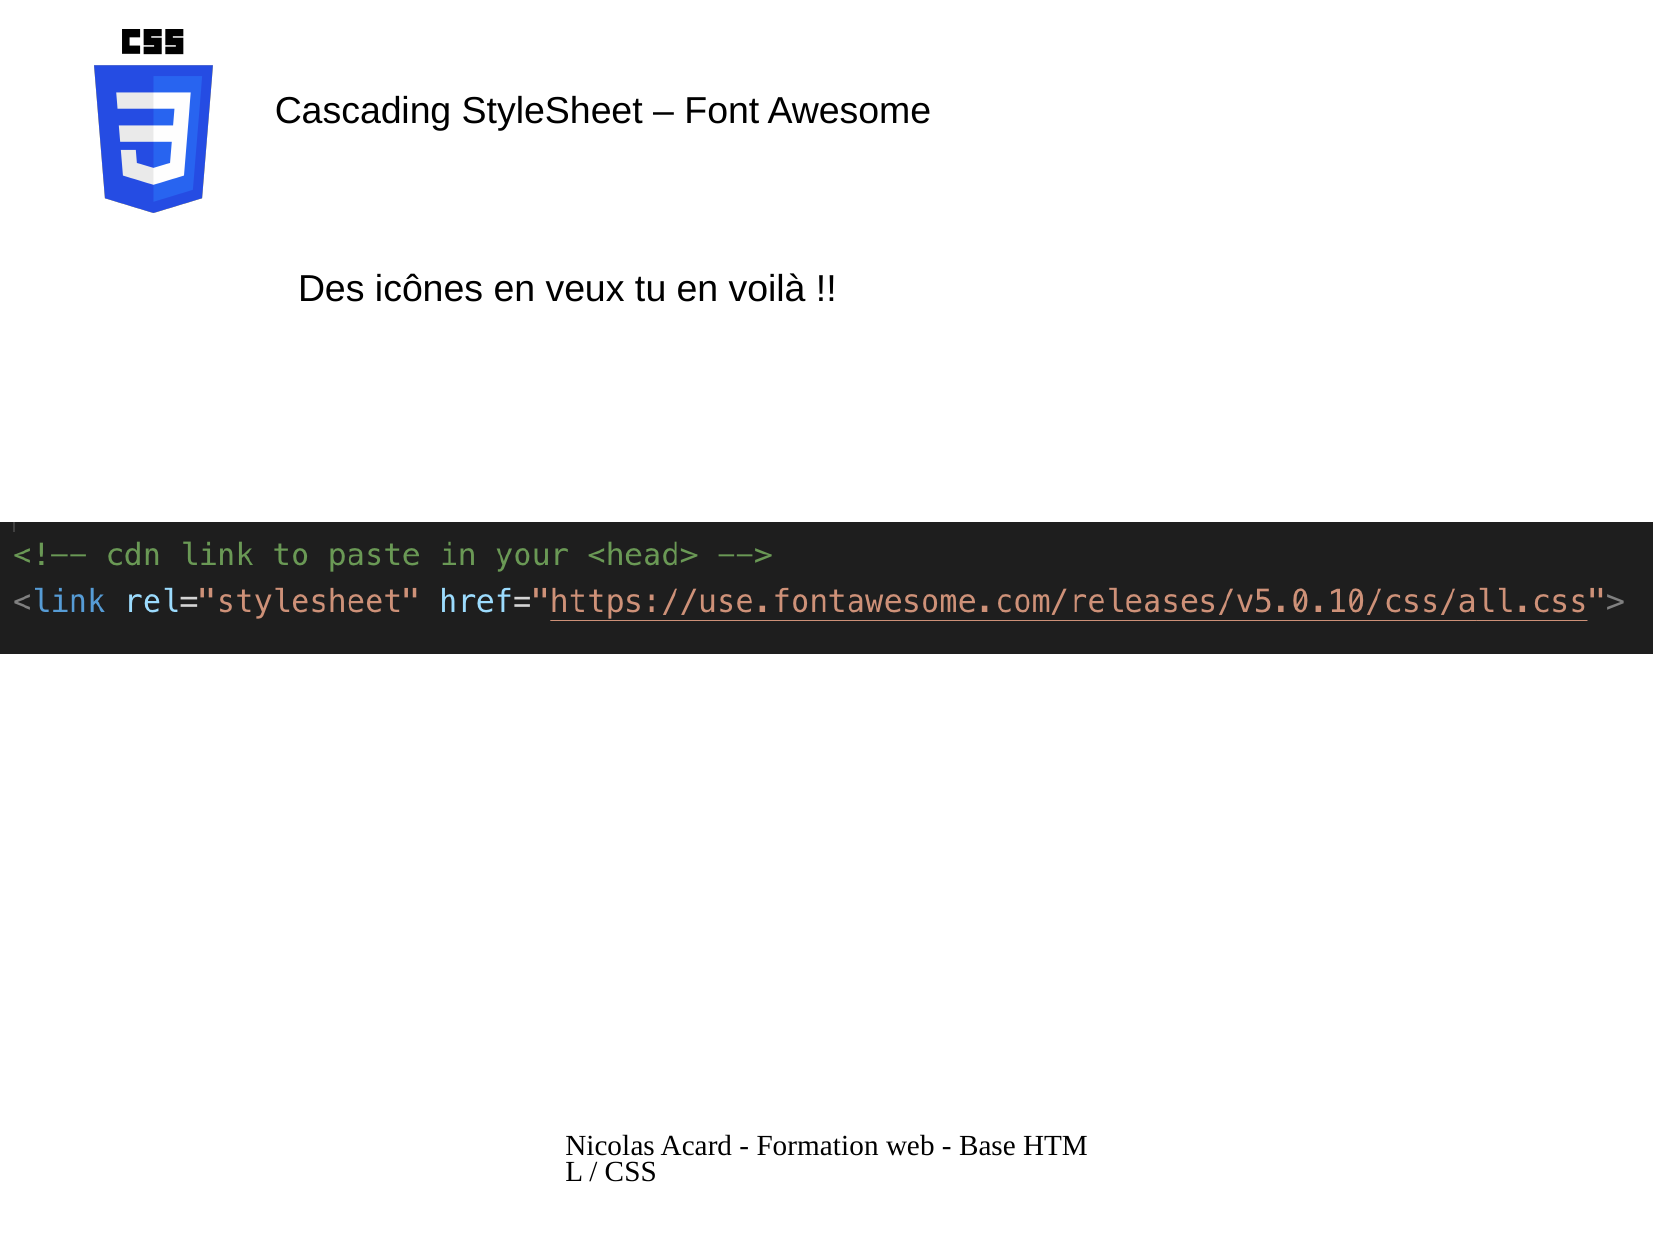

Cascading StyleSheet – Font Awesome
Des icônes en veux tu en voilà !!
Nicolas Acard - Formation web - Base HTML / CSS